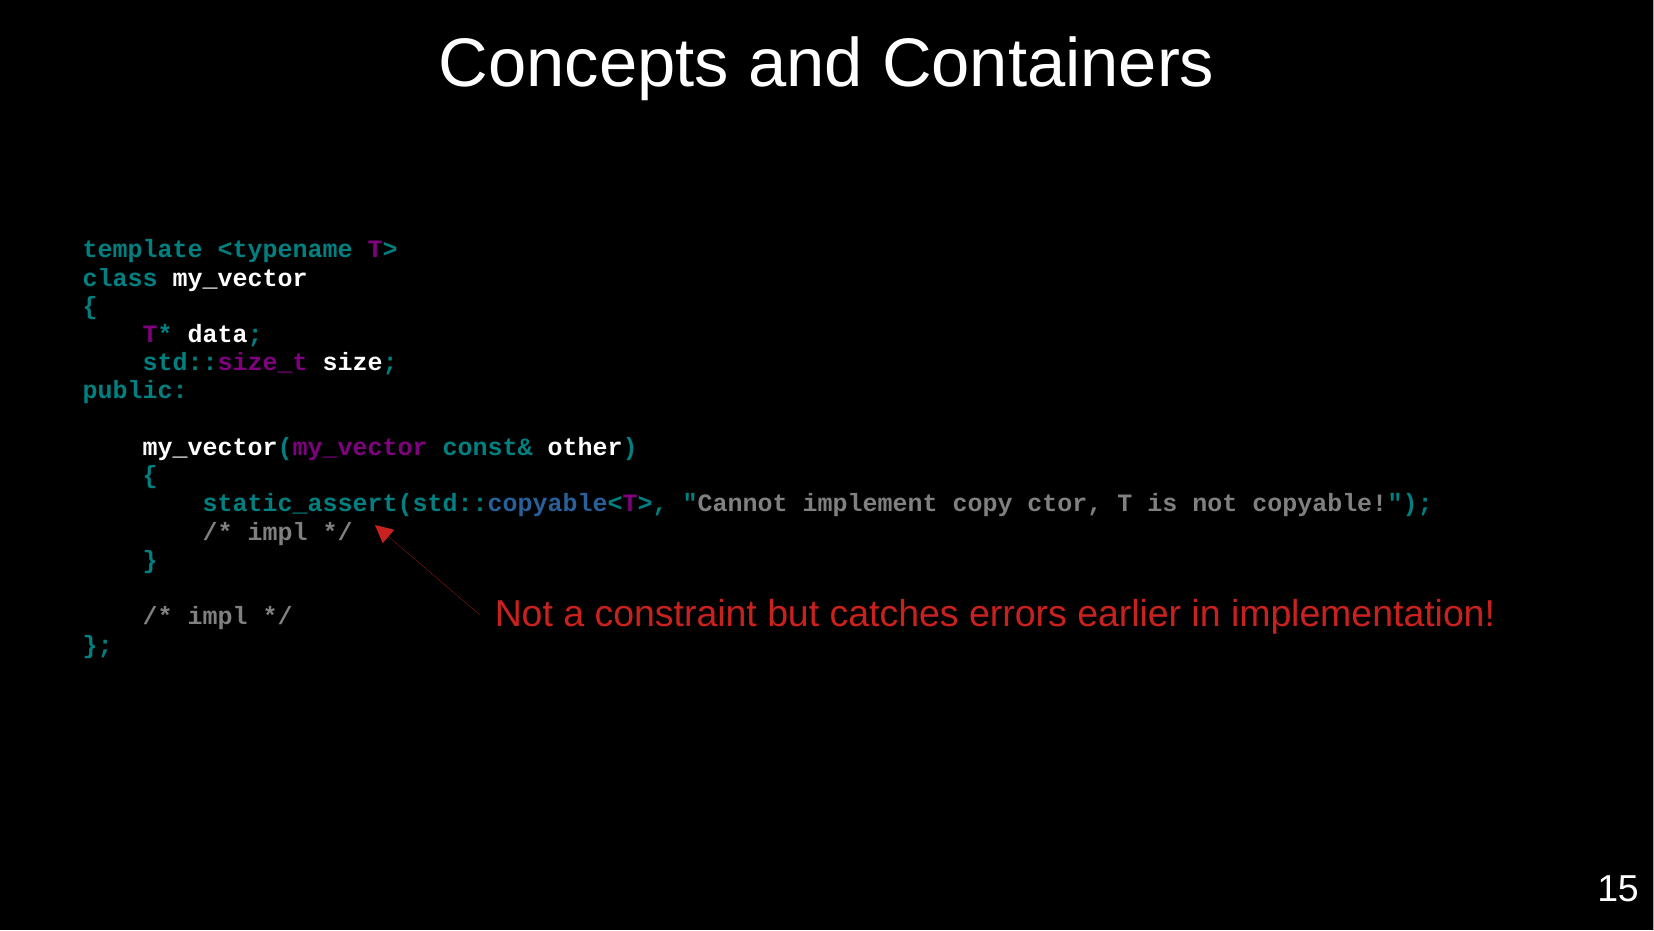

Concepts and Containers
# template <typename T>
class my_vector
{
 T* data;
 std::size_t size;
public:
 my_vector(my_vector const& other)
 {
 static_assert(std::copyable<T>, "Cannot implement copy ctor, T is not copyable!");
 /* impl */
 }
 /* impl */
};
Not a constraint but catches errors earlier in implementation!